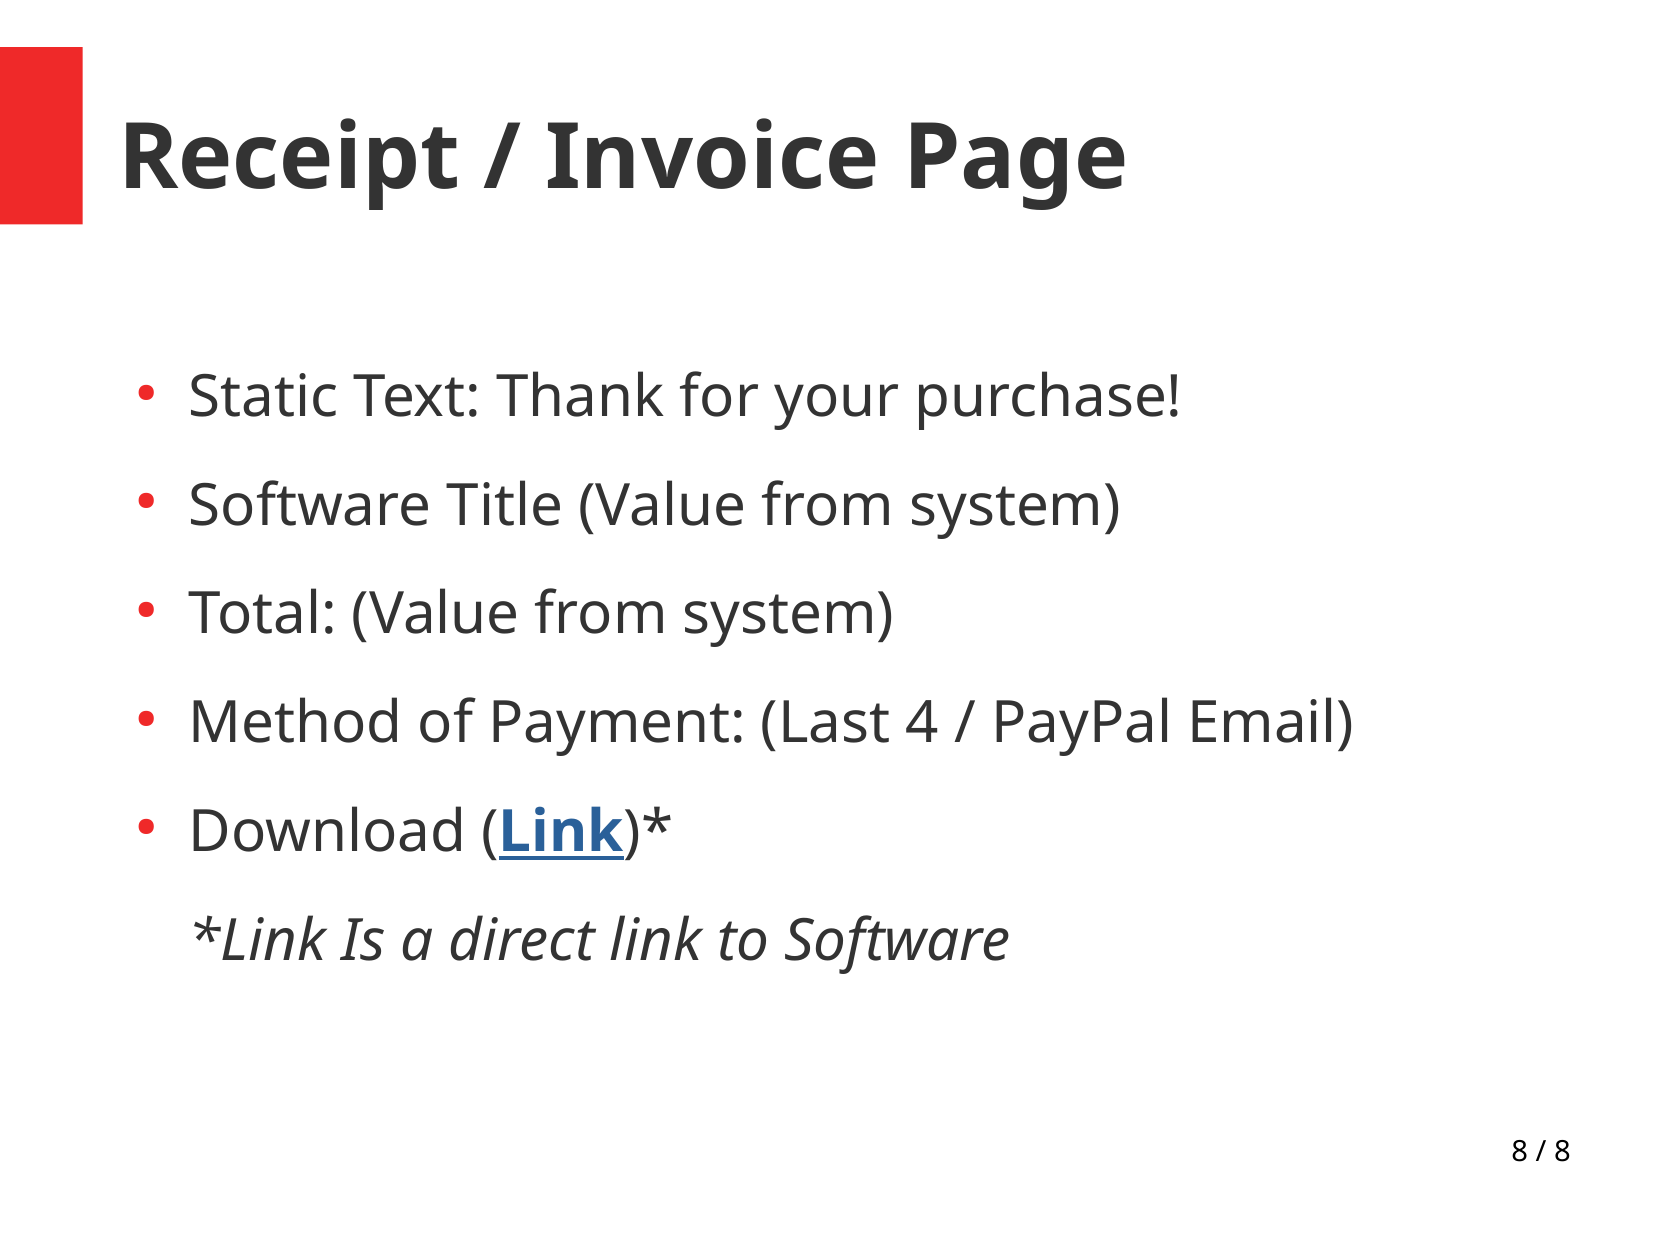

# Receipt / Invoice Page
Static Text: Thank for your purchase!
Software Title (Value from system)
Total: (Value from system)
Method of Payment: (Last 4 / PayPal Email)
Download (Link)*
*Link Is a direct link to Software
8